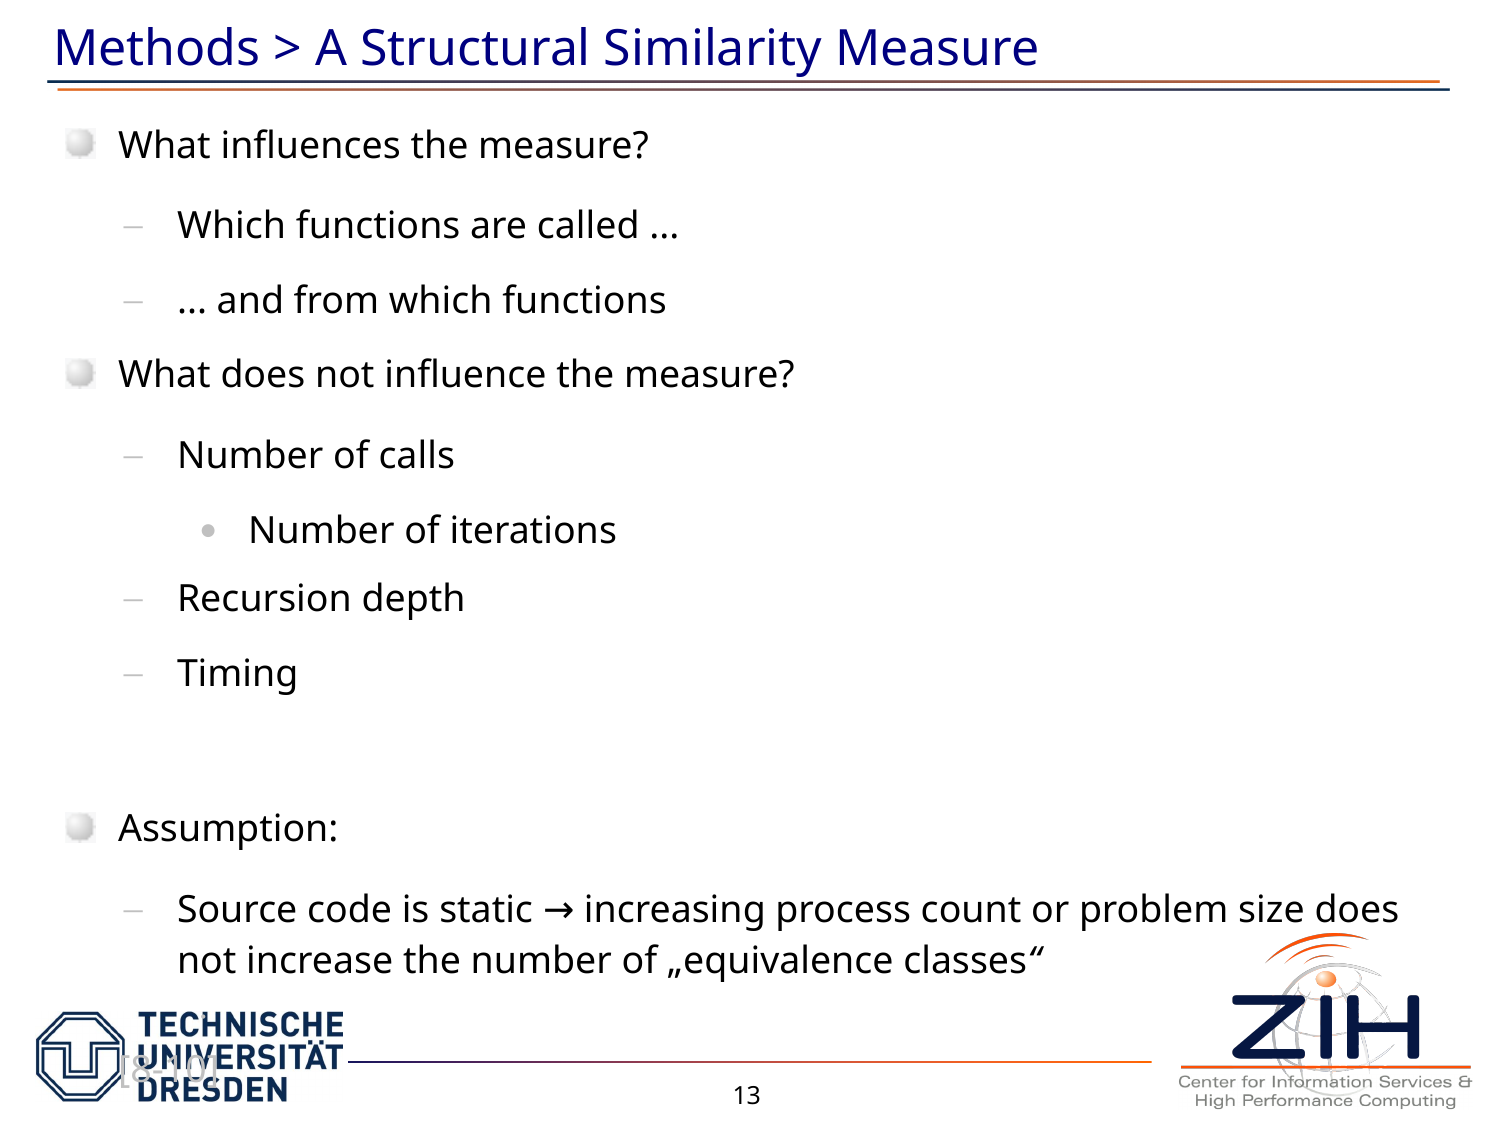

# Methods > A Structural Similarity Measure
What influences the measure?
Which functions are called ...
... and from which functions
What does not influence the measure?
Number of calls
Number of iterations
Recursion depth
Timing
Assumption:
Source code is static → increasing process count or problem size does not increase the number of „equivalence classes“
[8-10]
13